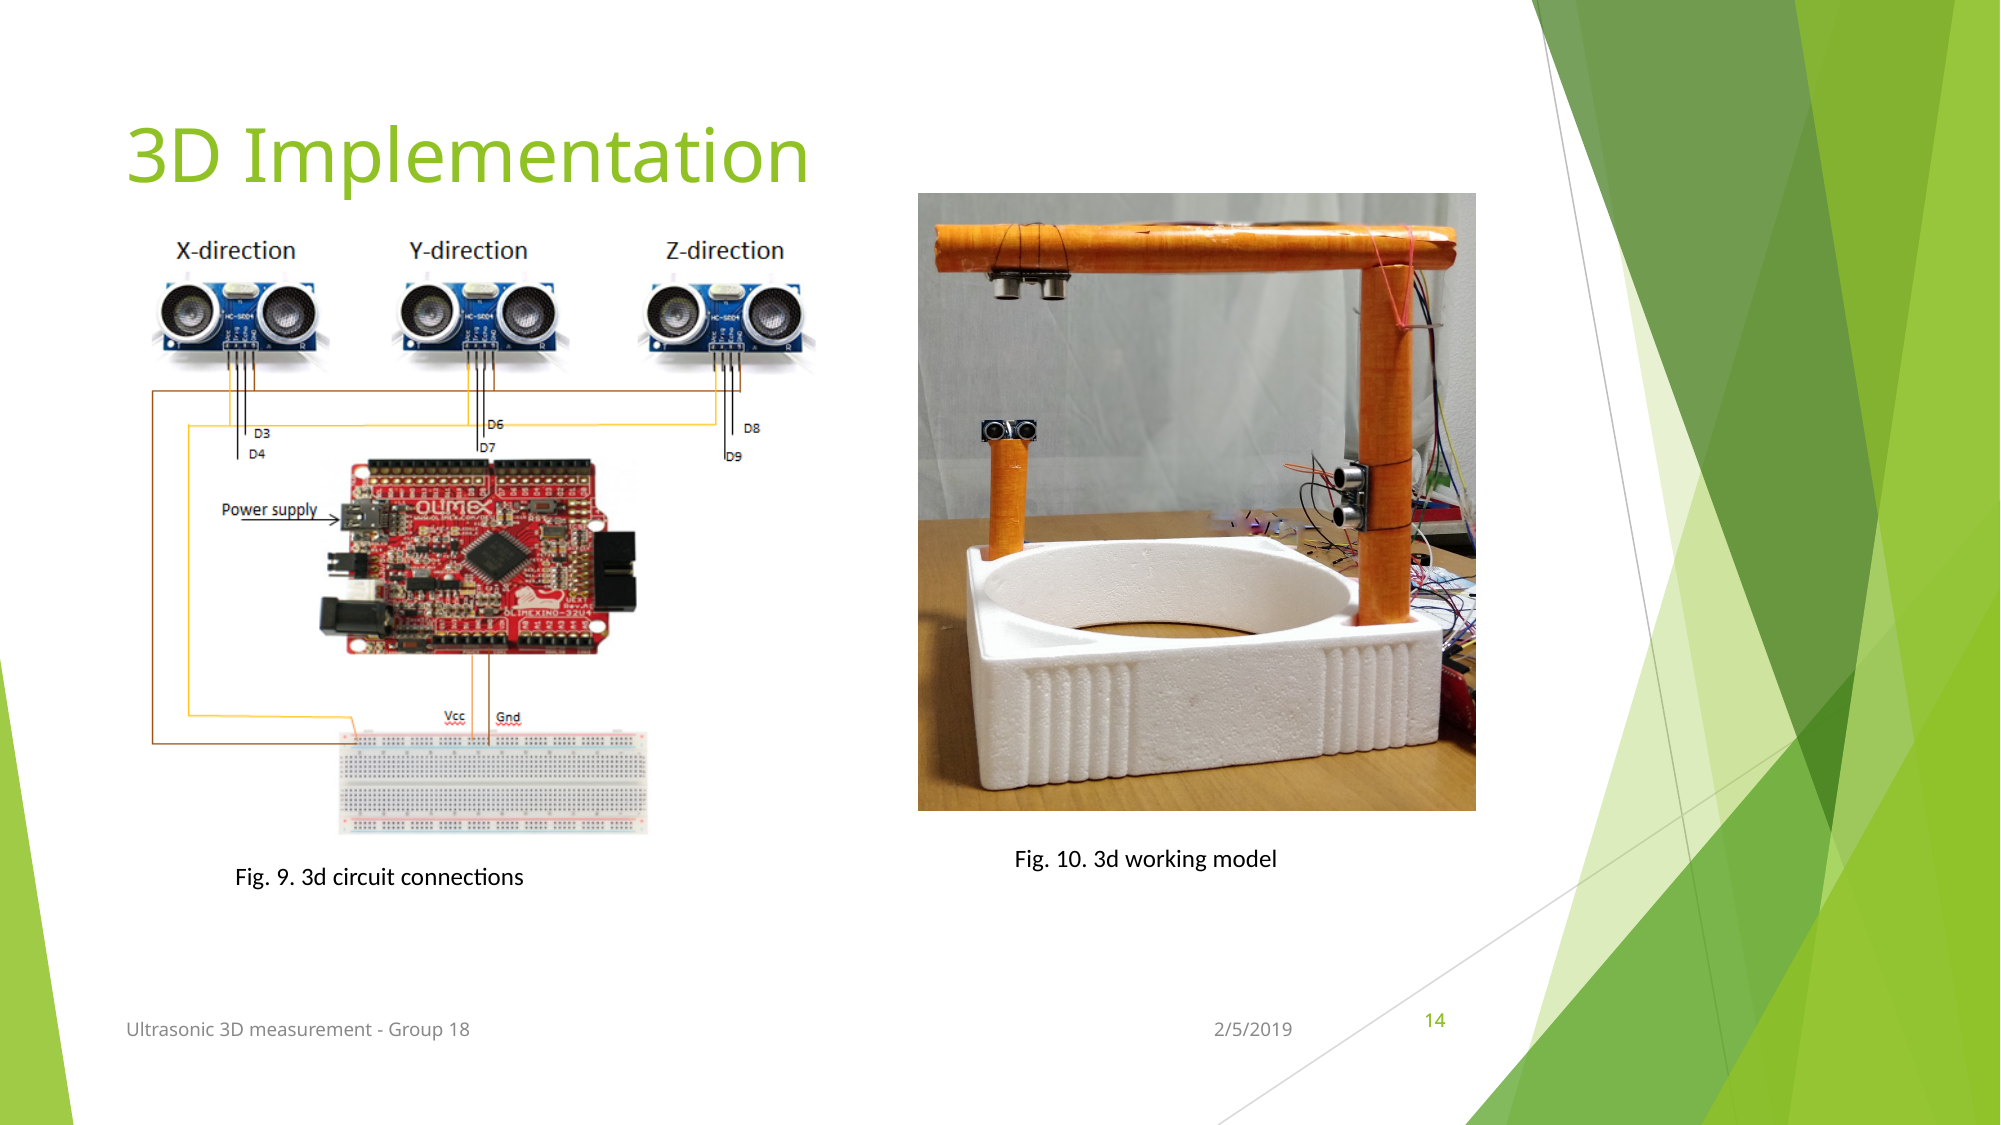

3D Implementation
Fig. 10. 3d working model
Fig. 9. 3d circuit connections
Ultrasonic 3D measurement - Group 18
2/5/2019